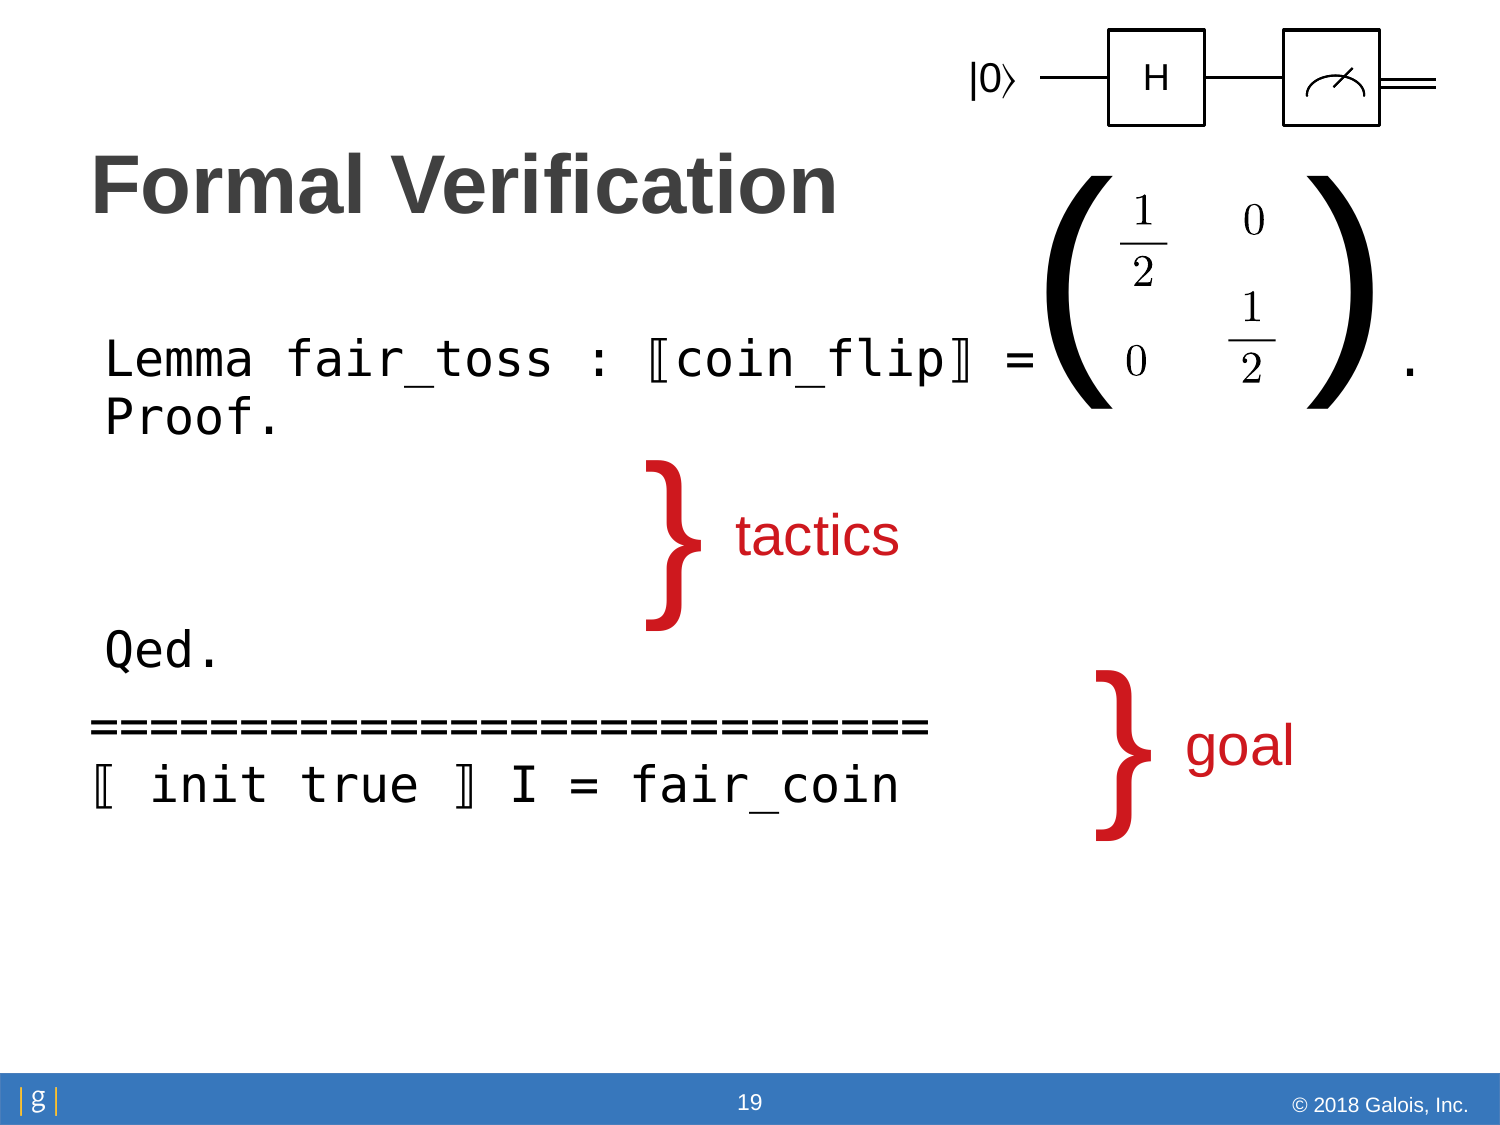

|0〉
H
# Formal Verification
(
)
Lemma fair_toss : ⟦coin_flip⟧ = .
Proof.
Qed.
}
tactics
}
goal
 ============================
 ⟦ init true ⟧ I = fair_coin